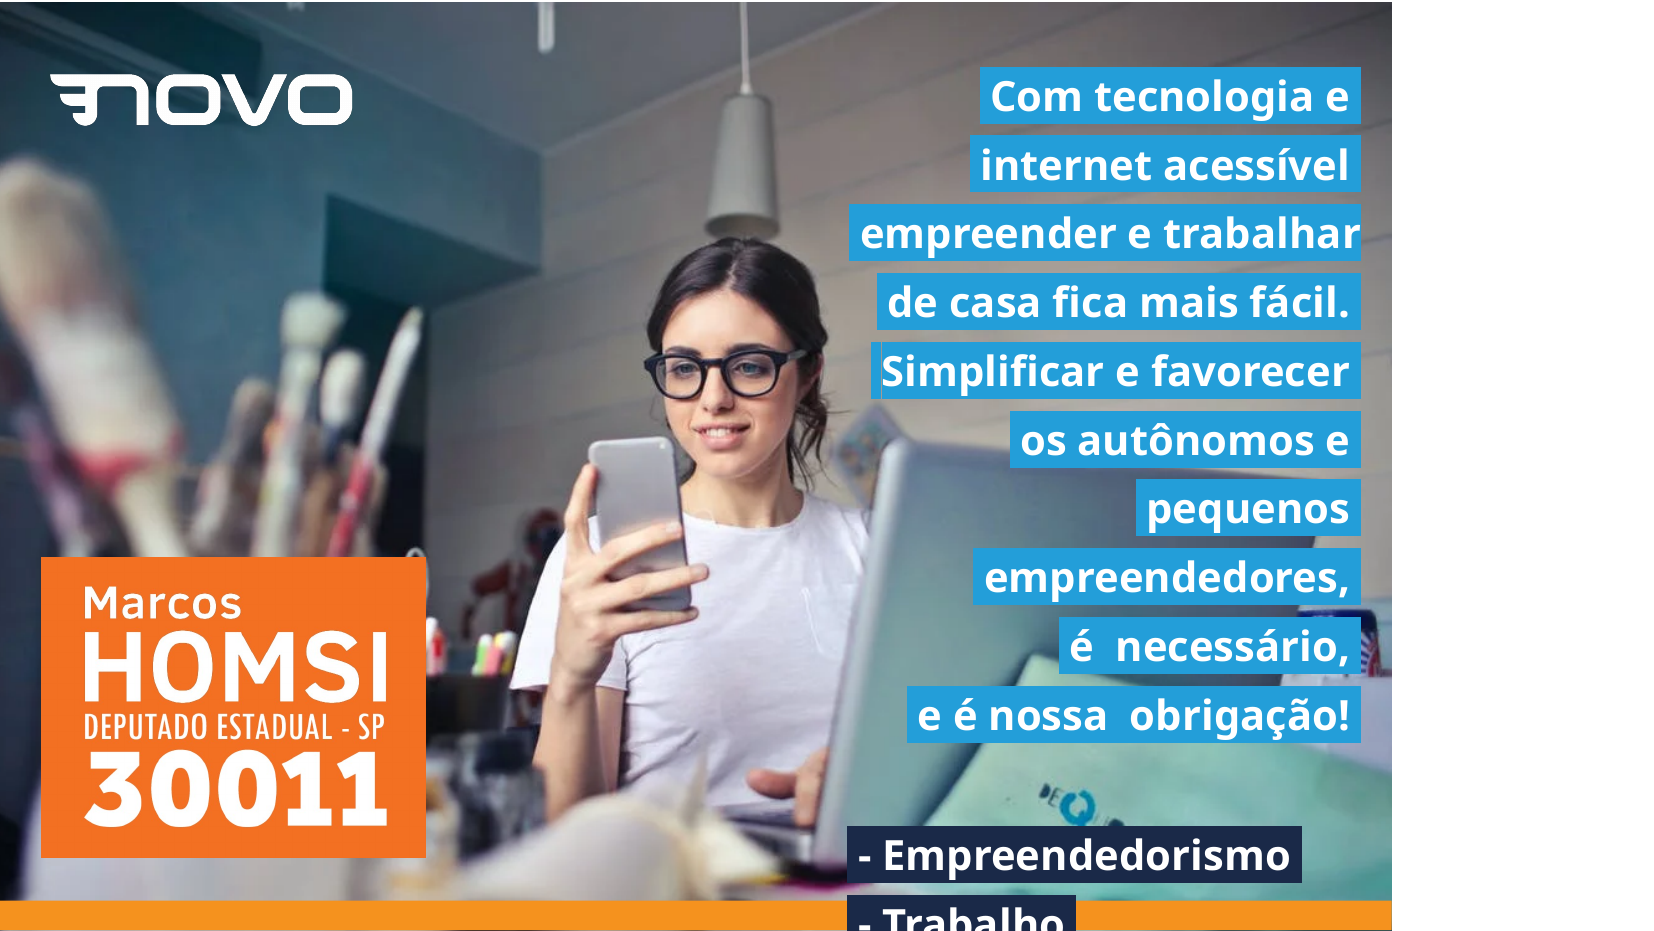

Com tecnologia e
 internet acessível
 empreender e trabalhar
 de casa fica mais fácil.
 Simplificar e favorecer
 os autônomos e
 pequenos
 empreendedores,
 é necessário,
 e é nossa obrigação!
 - Empreendedorismo
 - Trabalho
 - Educação
 - Família